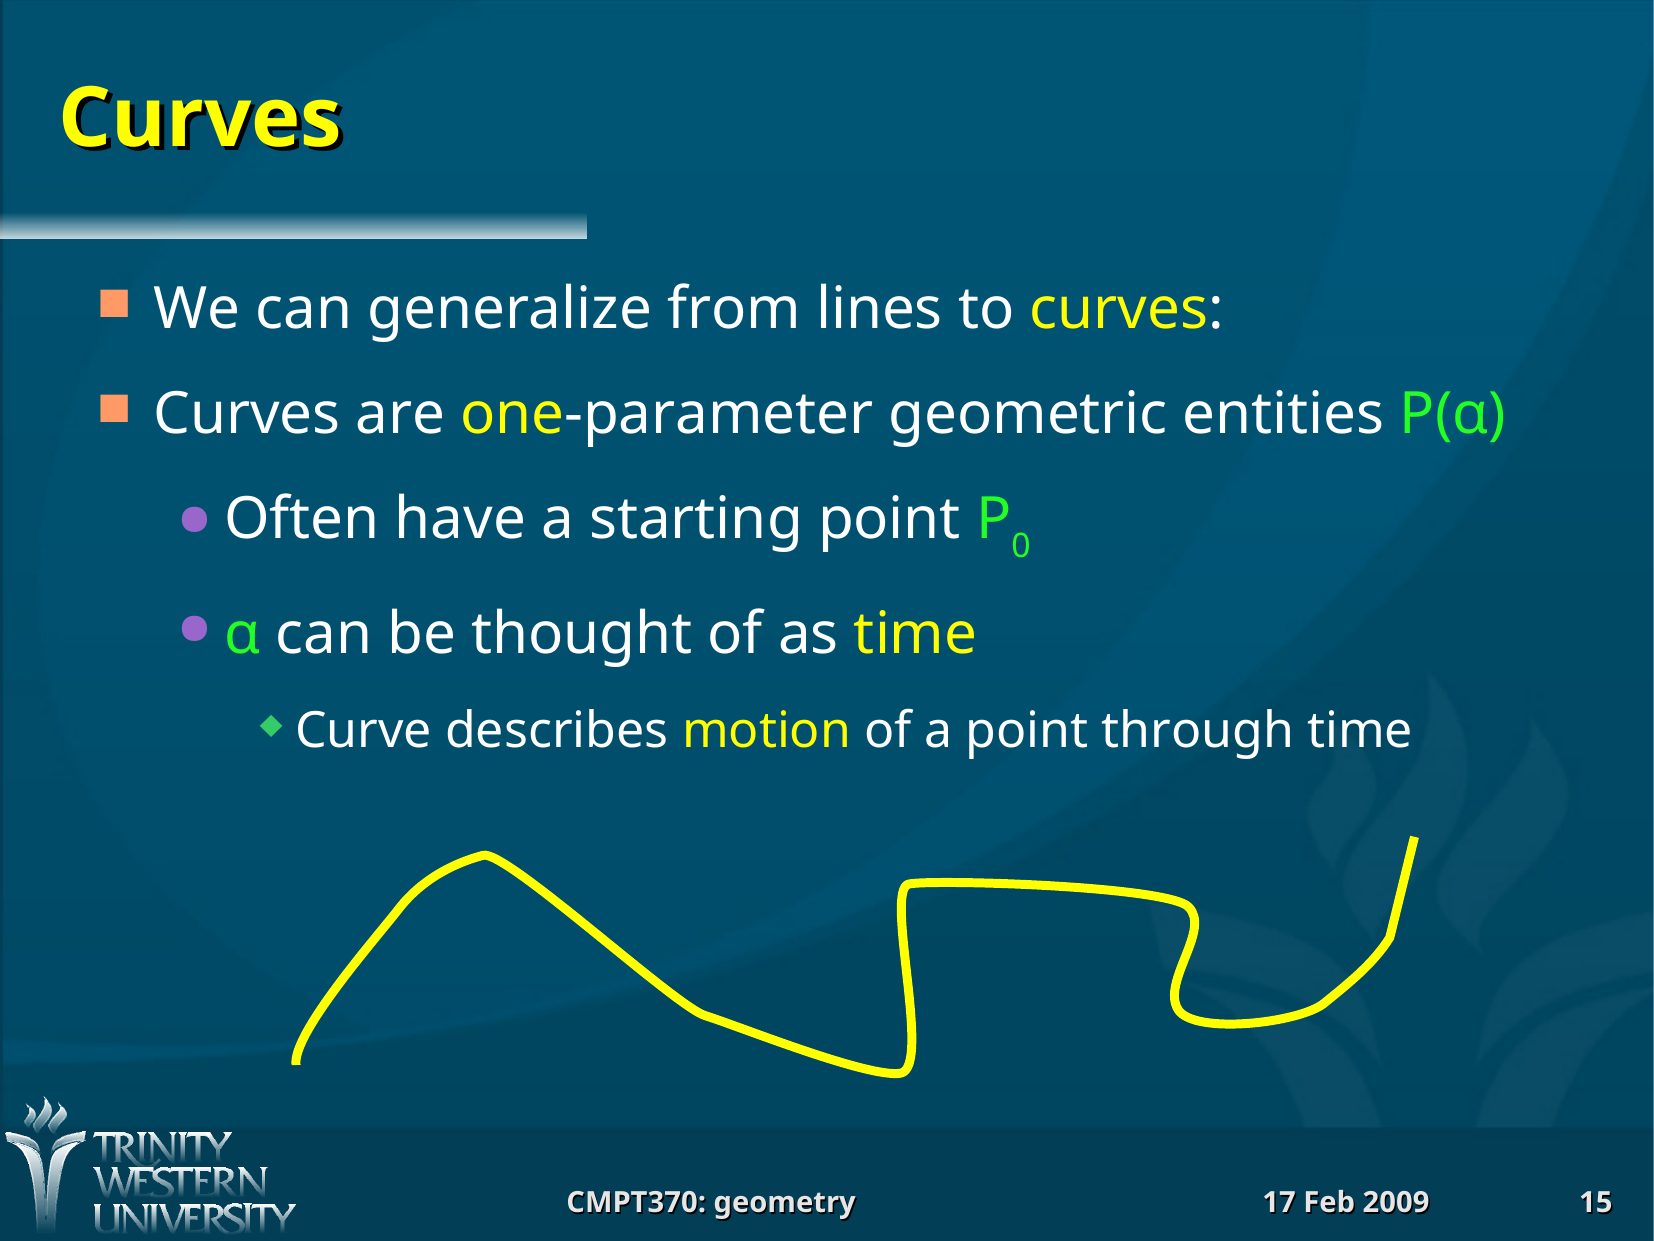

# Curves
We can generalize from lines to curves:
Curves are one-parameter geometric entities P(α)
Often have a starting point P0
α can be thought of as time
Curve describes motion of a point through time
CMPT370: geometry
17 Feb 2009
15